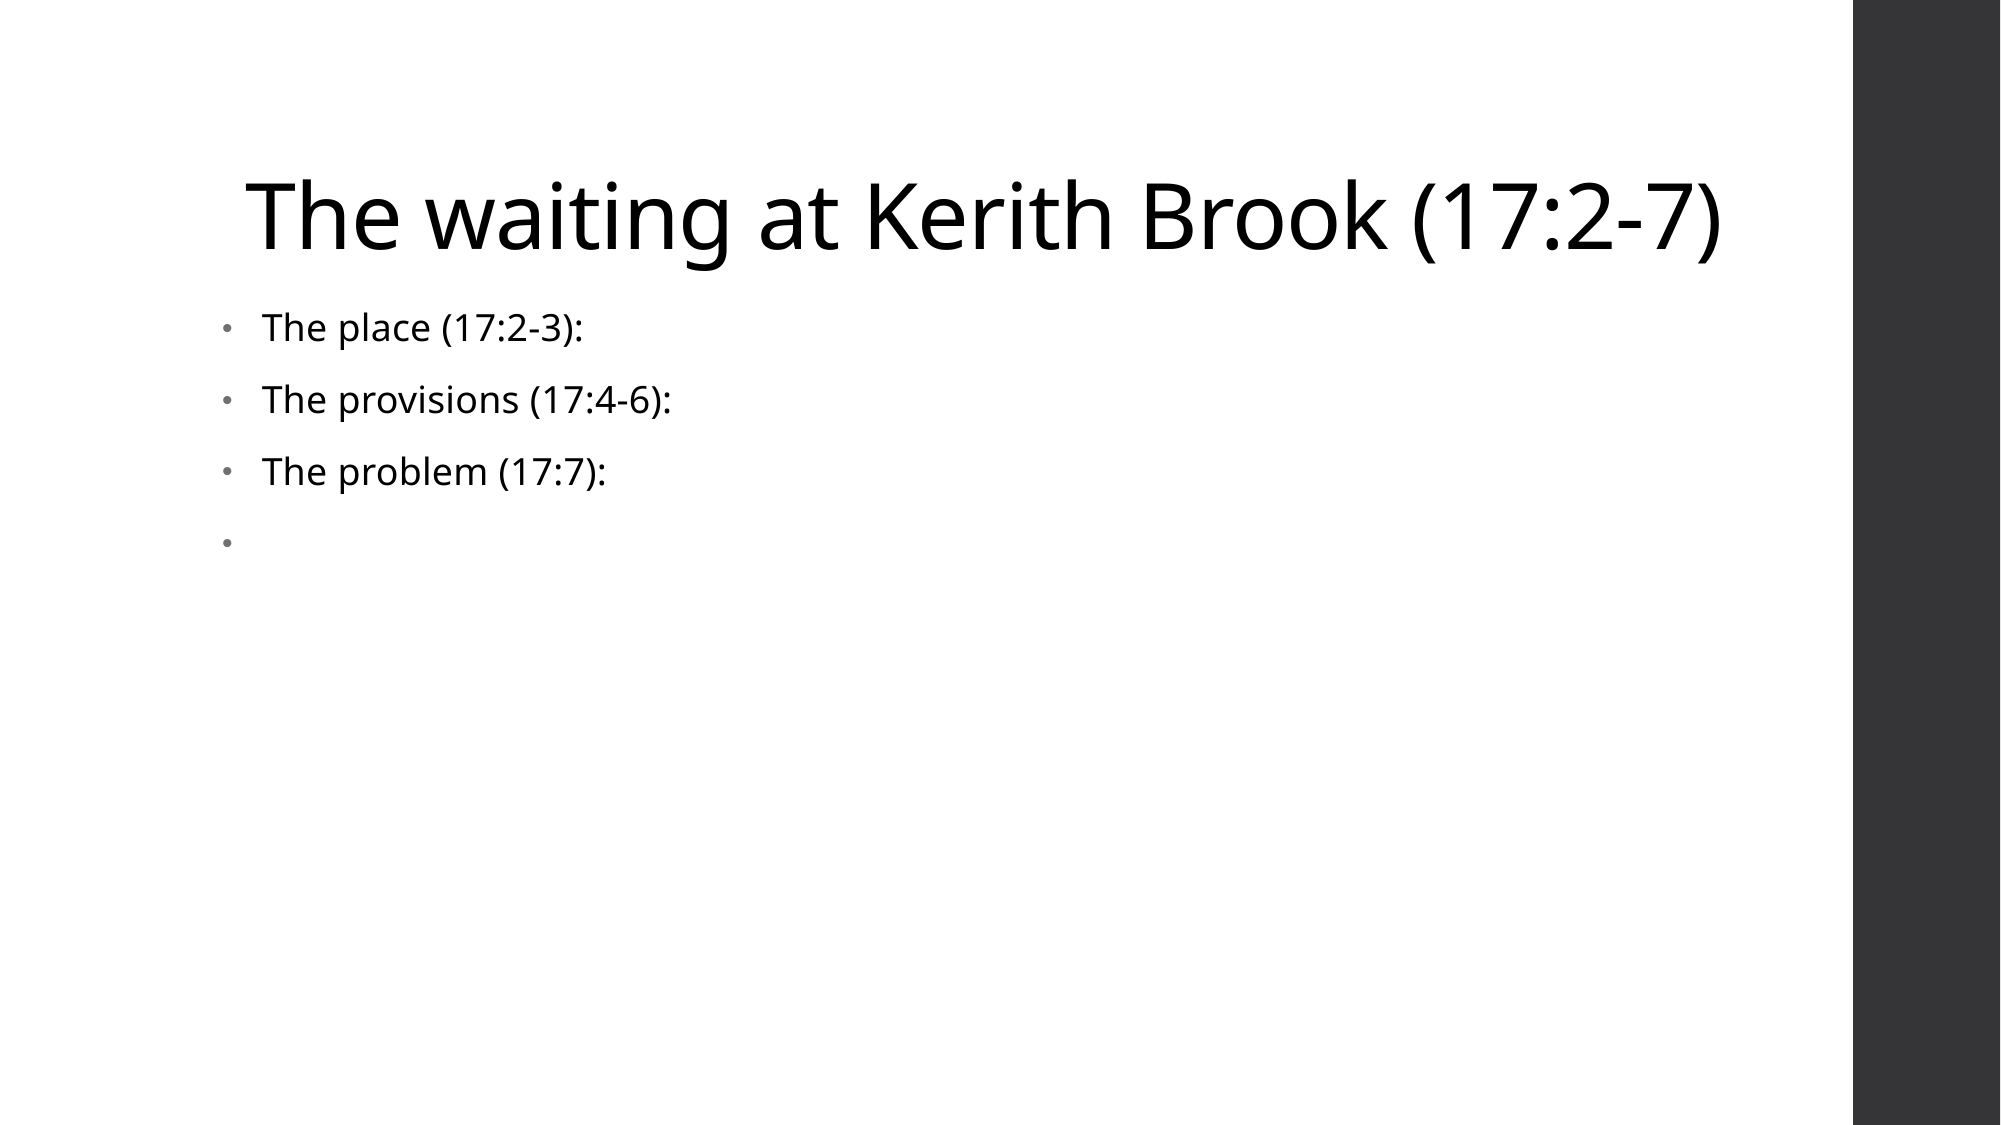

# The waiting at Kerith Brook (17:2-7)
 The place (17:2-3):
 The provisions (17:4-6):
 The problem (17:7):